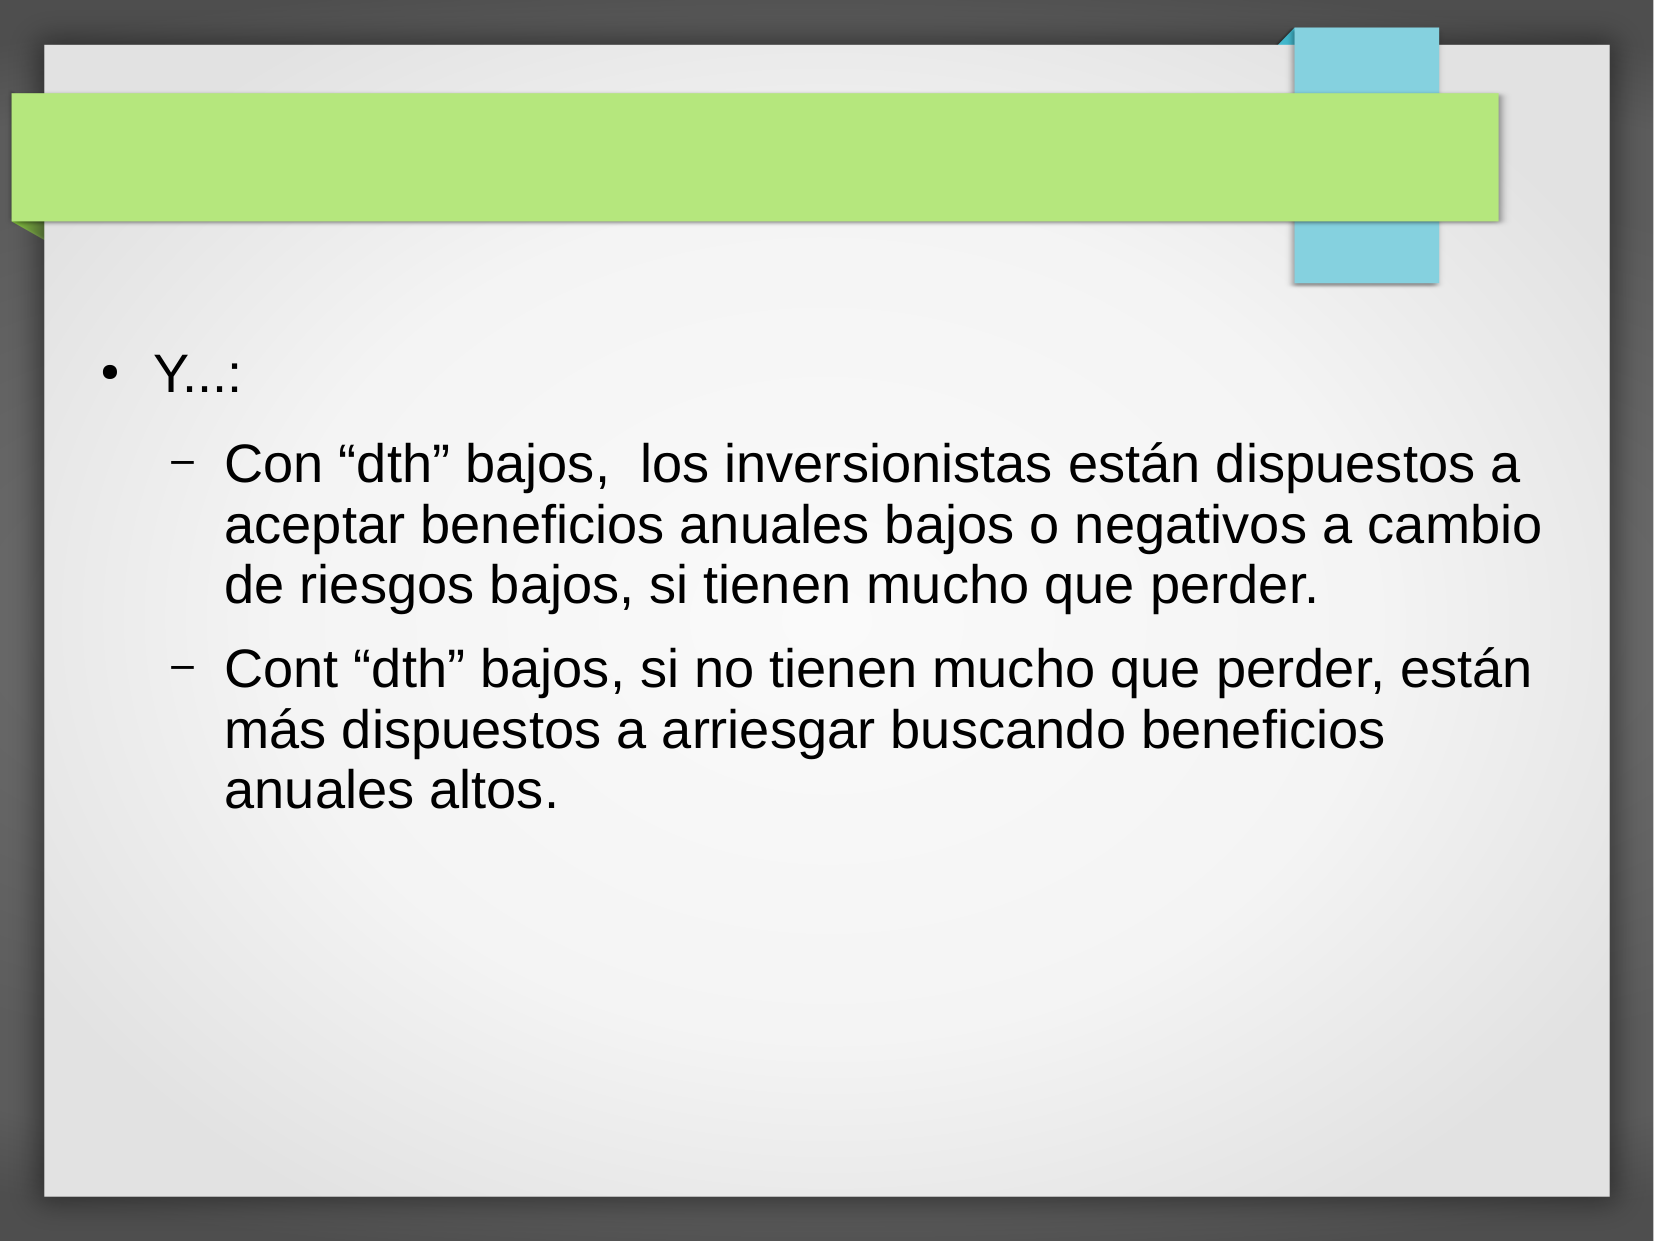

#
Y...:
Con “dth” bajos, los inversionistas están dispuestos a aceptar beneficios anuales bajos o negativos a cambio de riesgos bajos, si tienen mucho que perder.
Cont “dth” bajos, si no tienen mucho que perder, están más dispuestos a arriesgar buscando beneficios anuales altos.